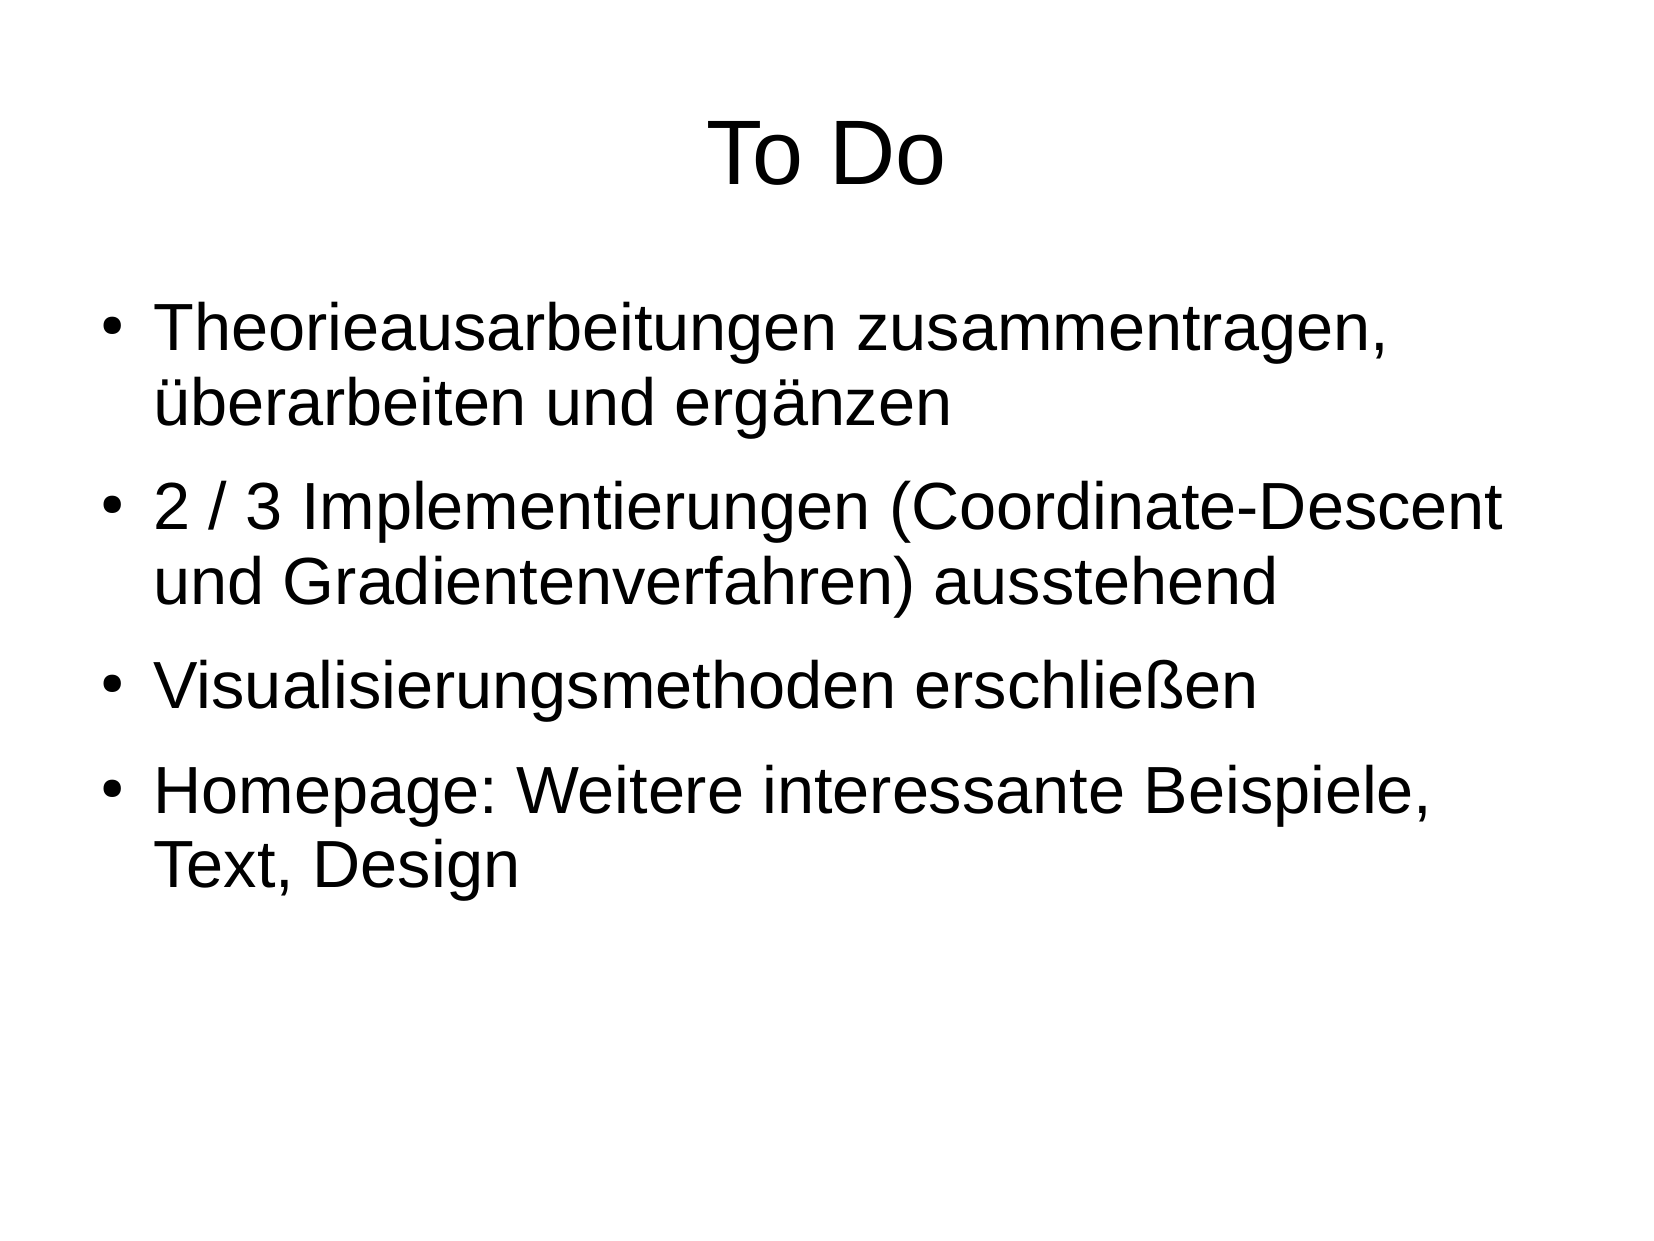

# To Do
Theorieausarbeitungen zusammentragen, überarbeiten und ergänzen
2 / 3 Implementierungen (Coordinate-Descent und Gradientenverfahren) ausstehend
Visualisierungsmethoden erschließen
Homepage: Weitere interessante Beispiele, Text, Design